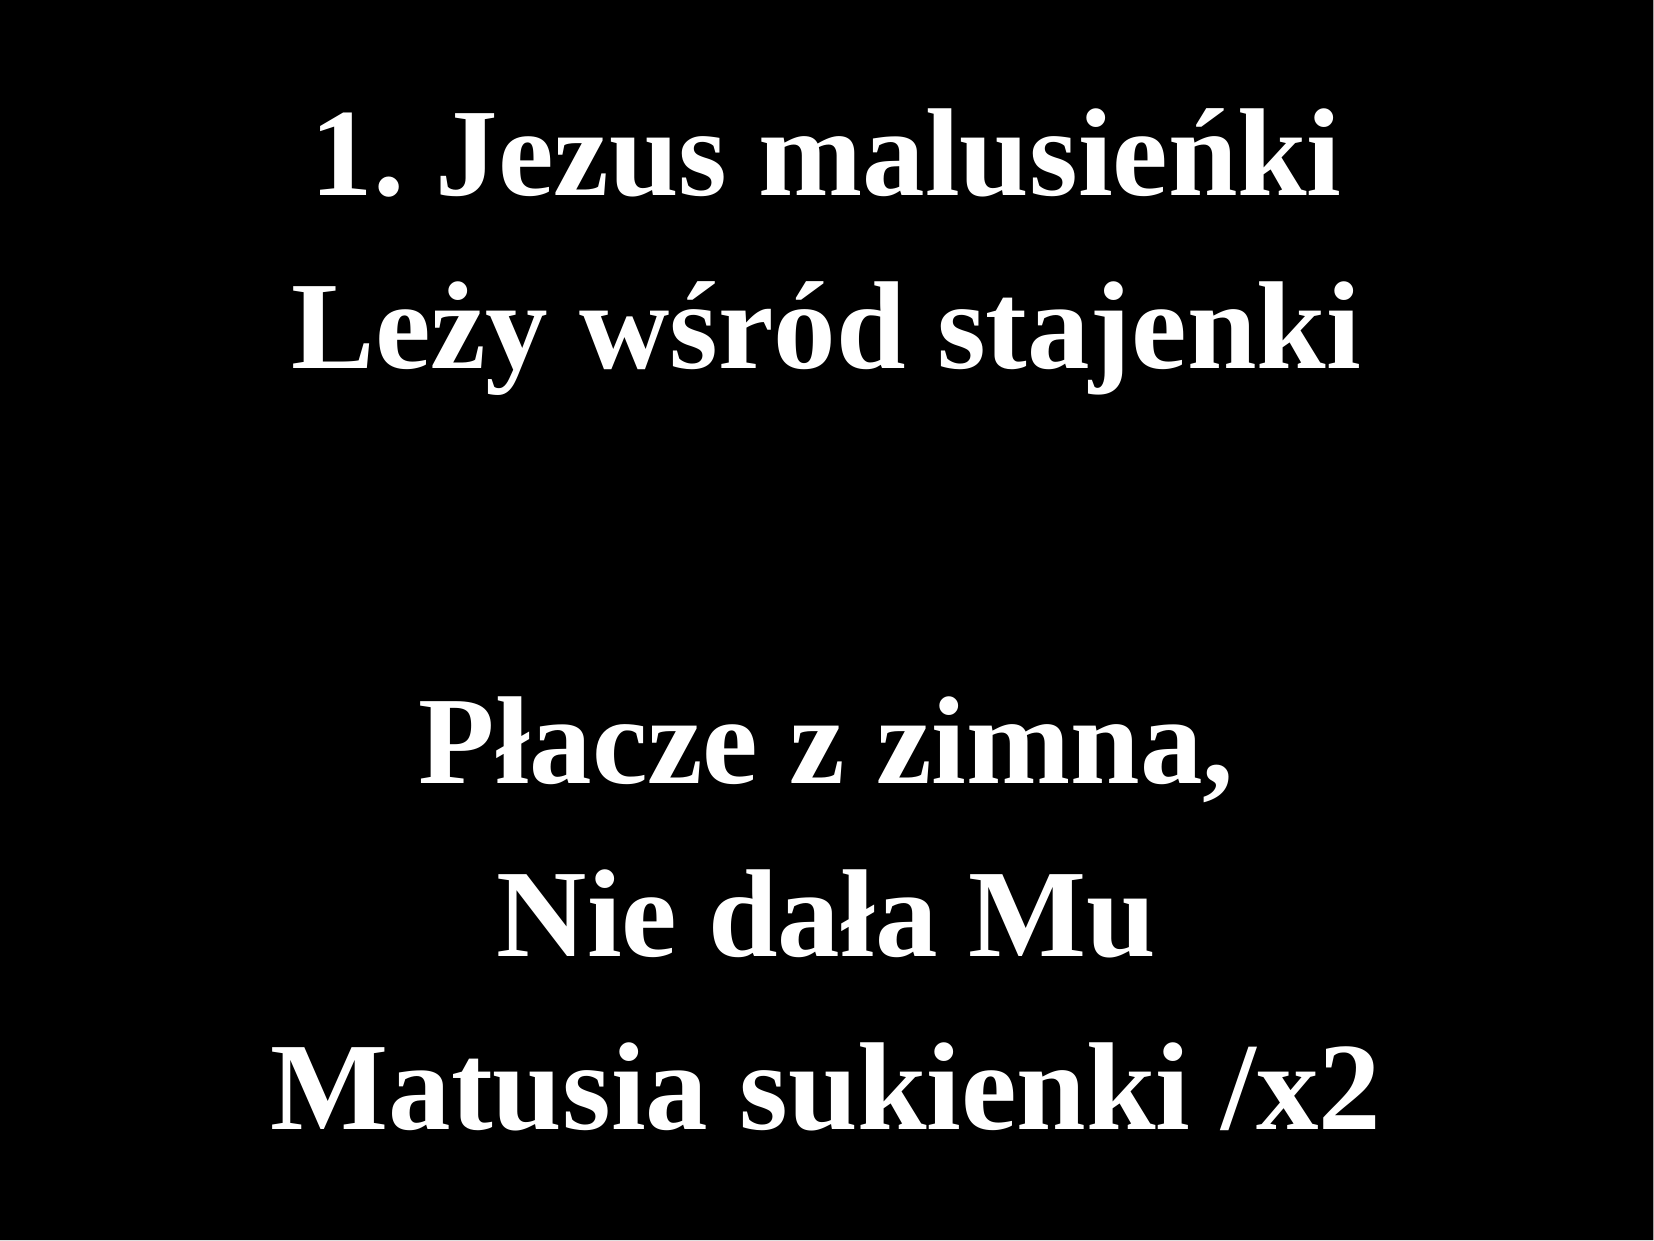

# 1. Jezus malusieńki ppp Leży wśród stajenki Płacze z zimna, ppp Nie dała Mu ppp Matusia sukienki /x2